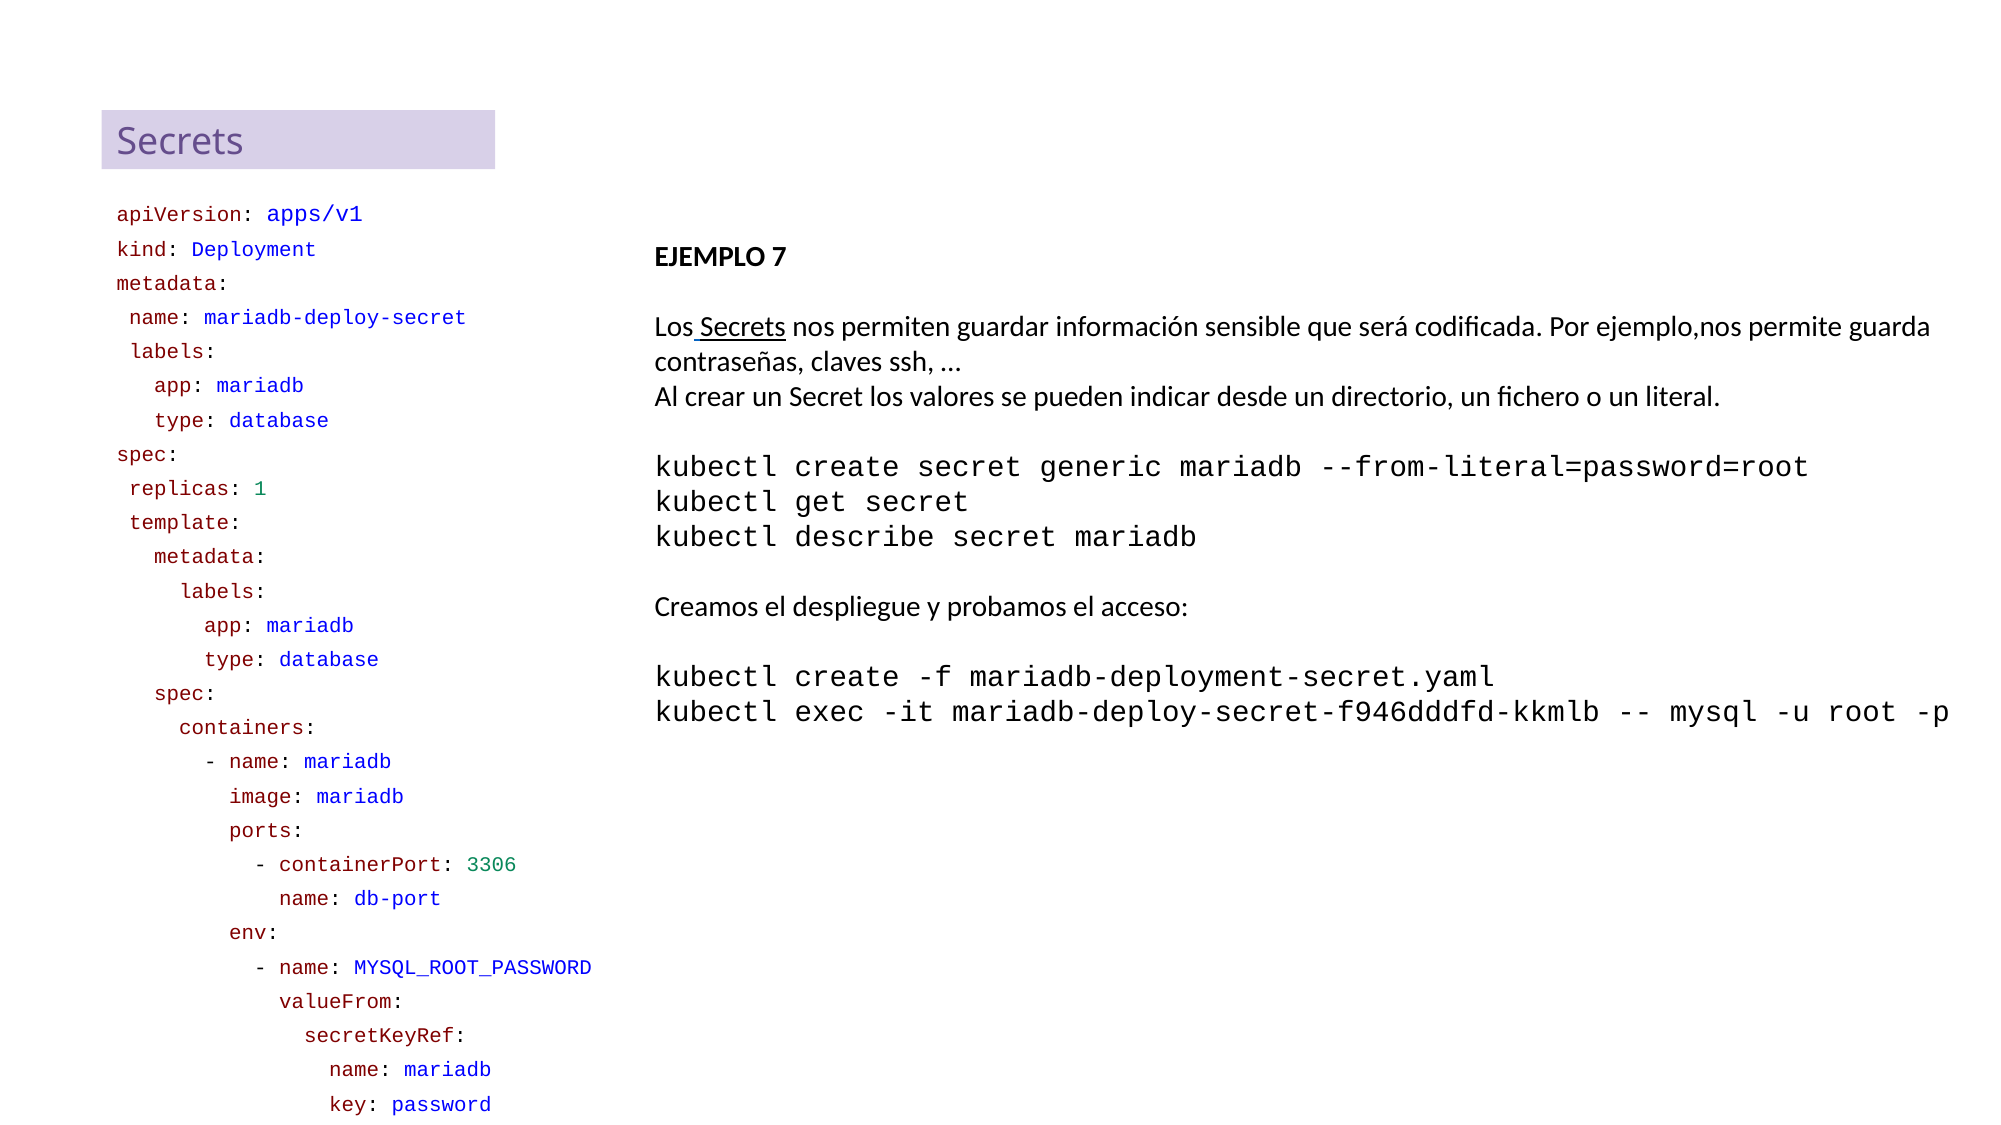

Secrets
apiVersion: apps/v1
kind: Deployment
metadata:
 name: mariadb-deploy-secret
 labels:
 app: mariadb
 type: database
spec:
 replicas: 1
 template:
 metadata:
 labels:
 app: mariadb
 type: database
 spec:
 containers:
 - name: mariadb
 image: mariadb
 ports:
 - containerPort: 3306
 name: db-port
 env:
 - name: MYSQL_ROOT_PASSWORD
 valueFrom:
 secretKeyRef:
 name: mariadb
 key: password
EJEMPLO 7
Los Secrets nos permiten guardar información sensible que será codificada. Por ejemplo,nos permite guarda contraseñas, claves ssh, …
Al crear un Secret los valores se pueden indicar desde un directorio, un fichero o un literal.
kubectl create secret generic mariadb --from-literal=password=root
kubectl get secret
kubectl describe secret mariadb
Creamos el despliegue y probamos el acceso:
kubectl create -f mariadb-deployment-secret.yaml
kubectl exec -it mariadb-deploy-secret-f946dddfd-kkmlb -- mysql -u root -p